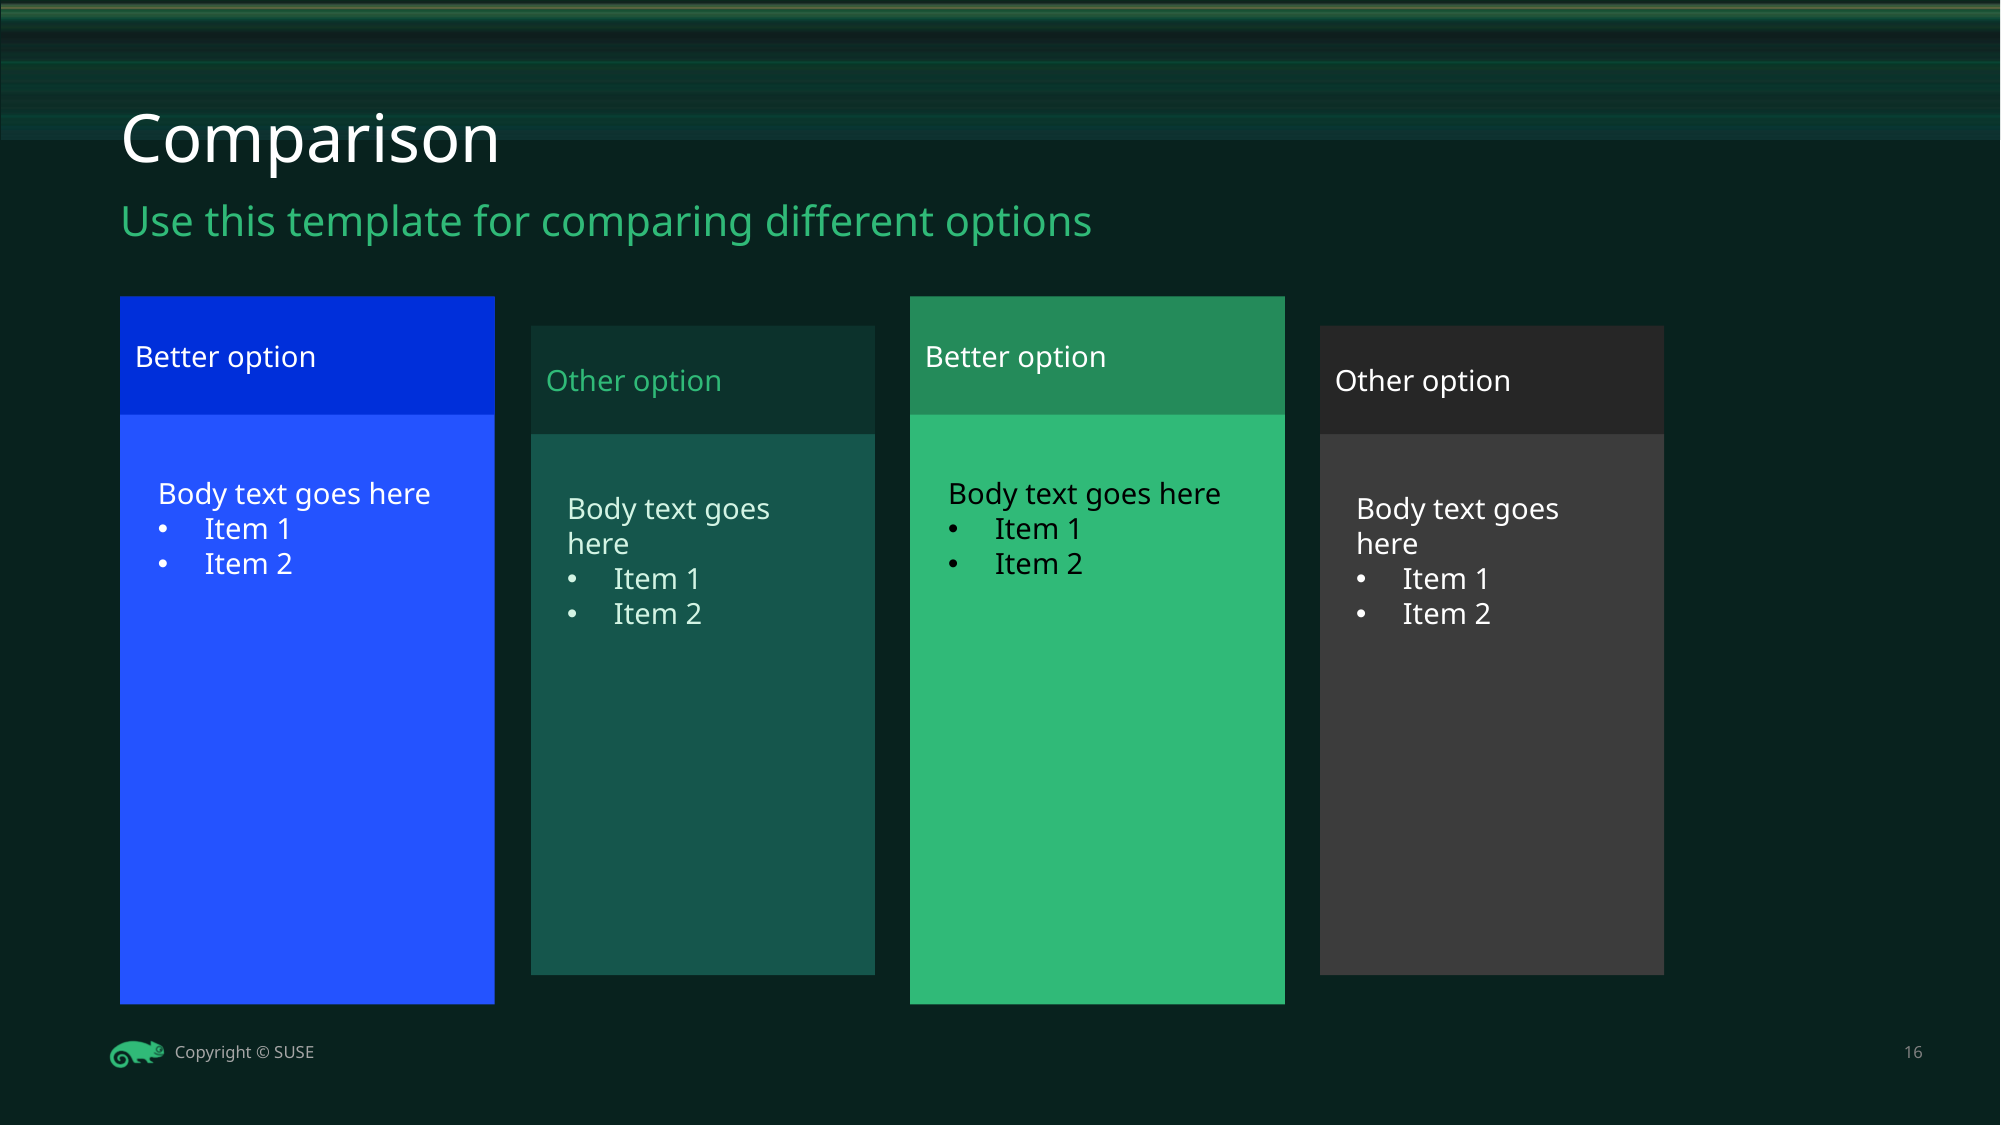

Comparison
# Use this template for comparing different options
Better option
Body text goes here
Item 1
Item 2
Better option
Body text goes here
Item 1
Item 2
Other option
Body text goes here
Item 1
Item 2
Other option
Body text goes here
Item 1
Item 2